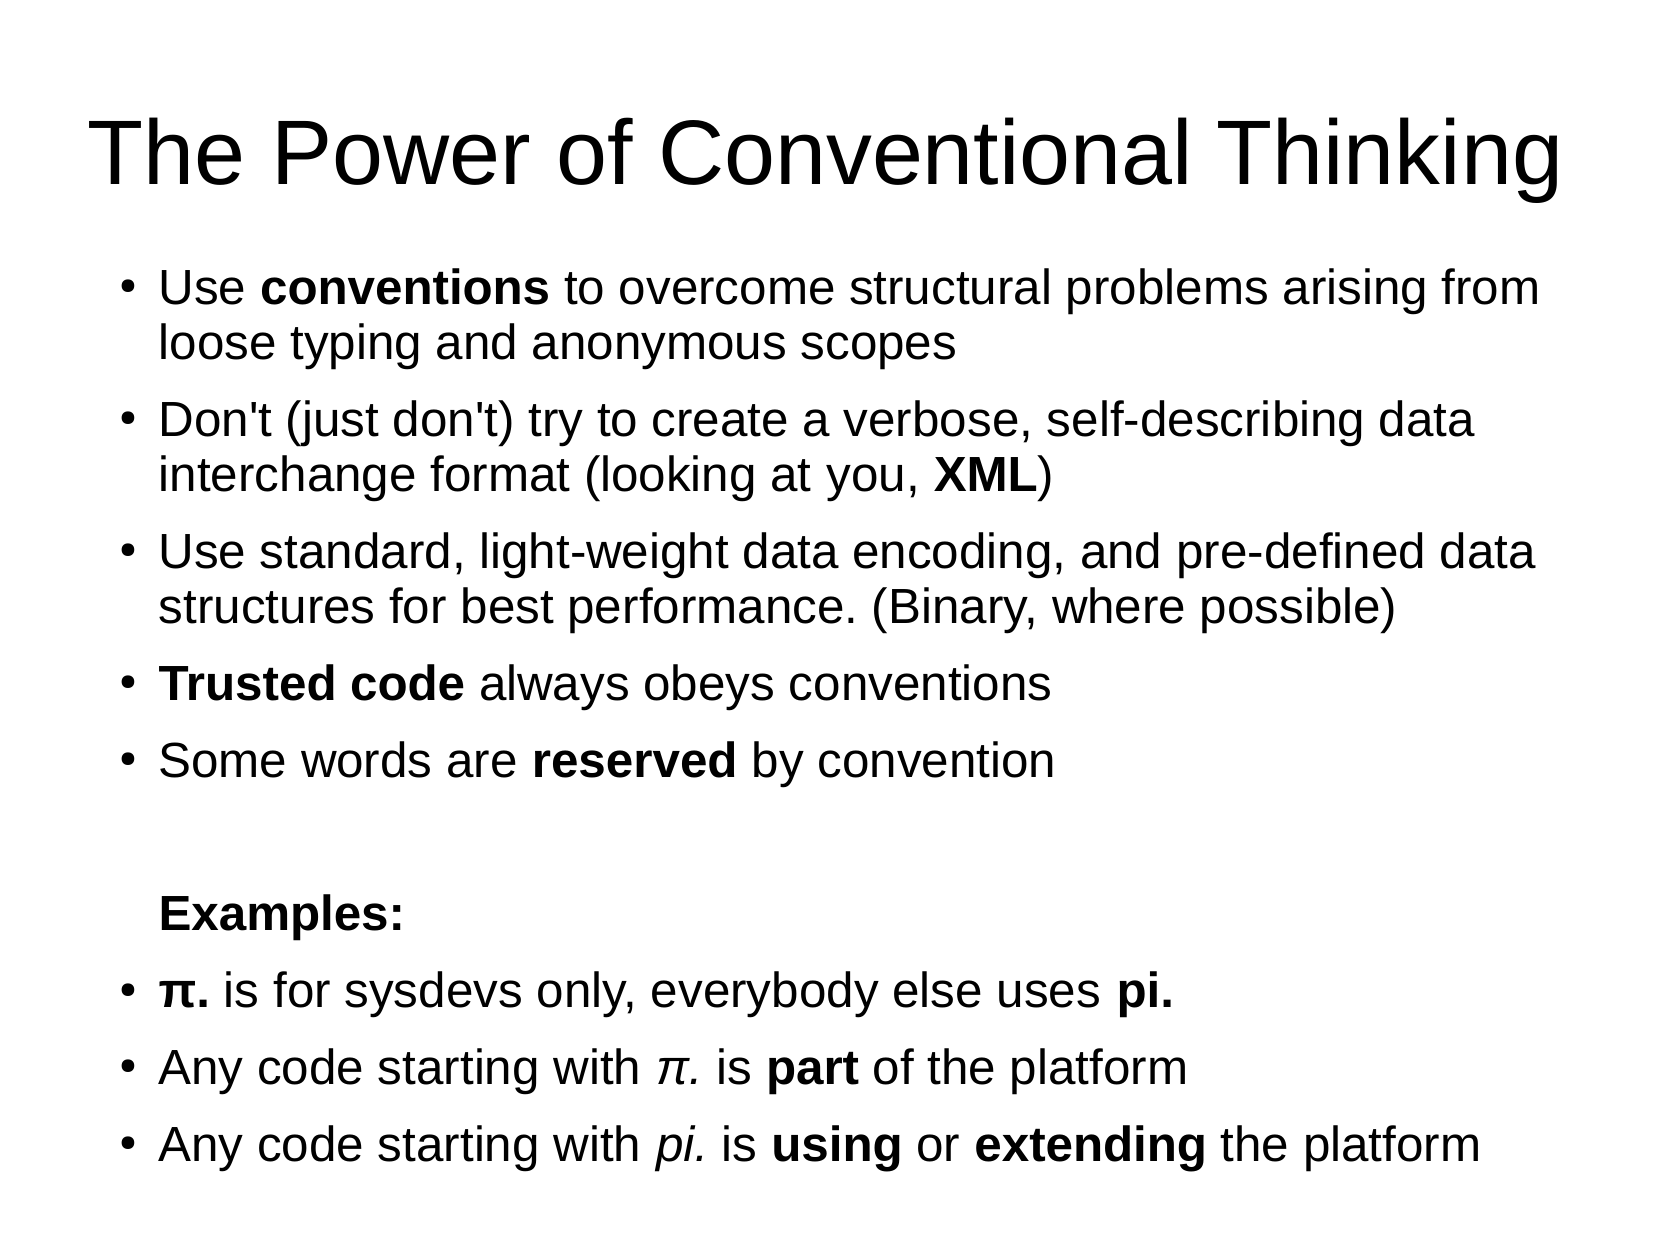

# The Power of Conventional Thinking
Use conventions to overcome structural problems arising from loose typing and anonymous scopes
Don't (just don't) try to create a verbose, self-describing data interchange format (looking at you, XML)
Use standard, light-weight data encoding, and pre-defined data structures for best performance. (Binary, where possible)
Trusted code always obeys conventions
Some words are reserved by convention
Examples:
π. is for sysdevs only, everybody else uses pi.
Any code starting with π. is part of the platform
Any code starting with pi. is using or extending the platform